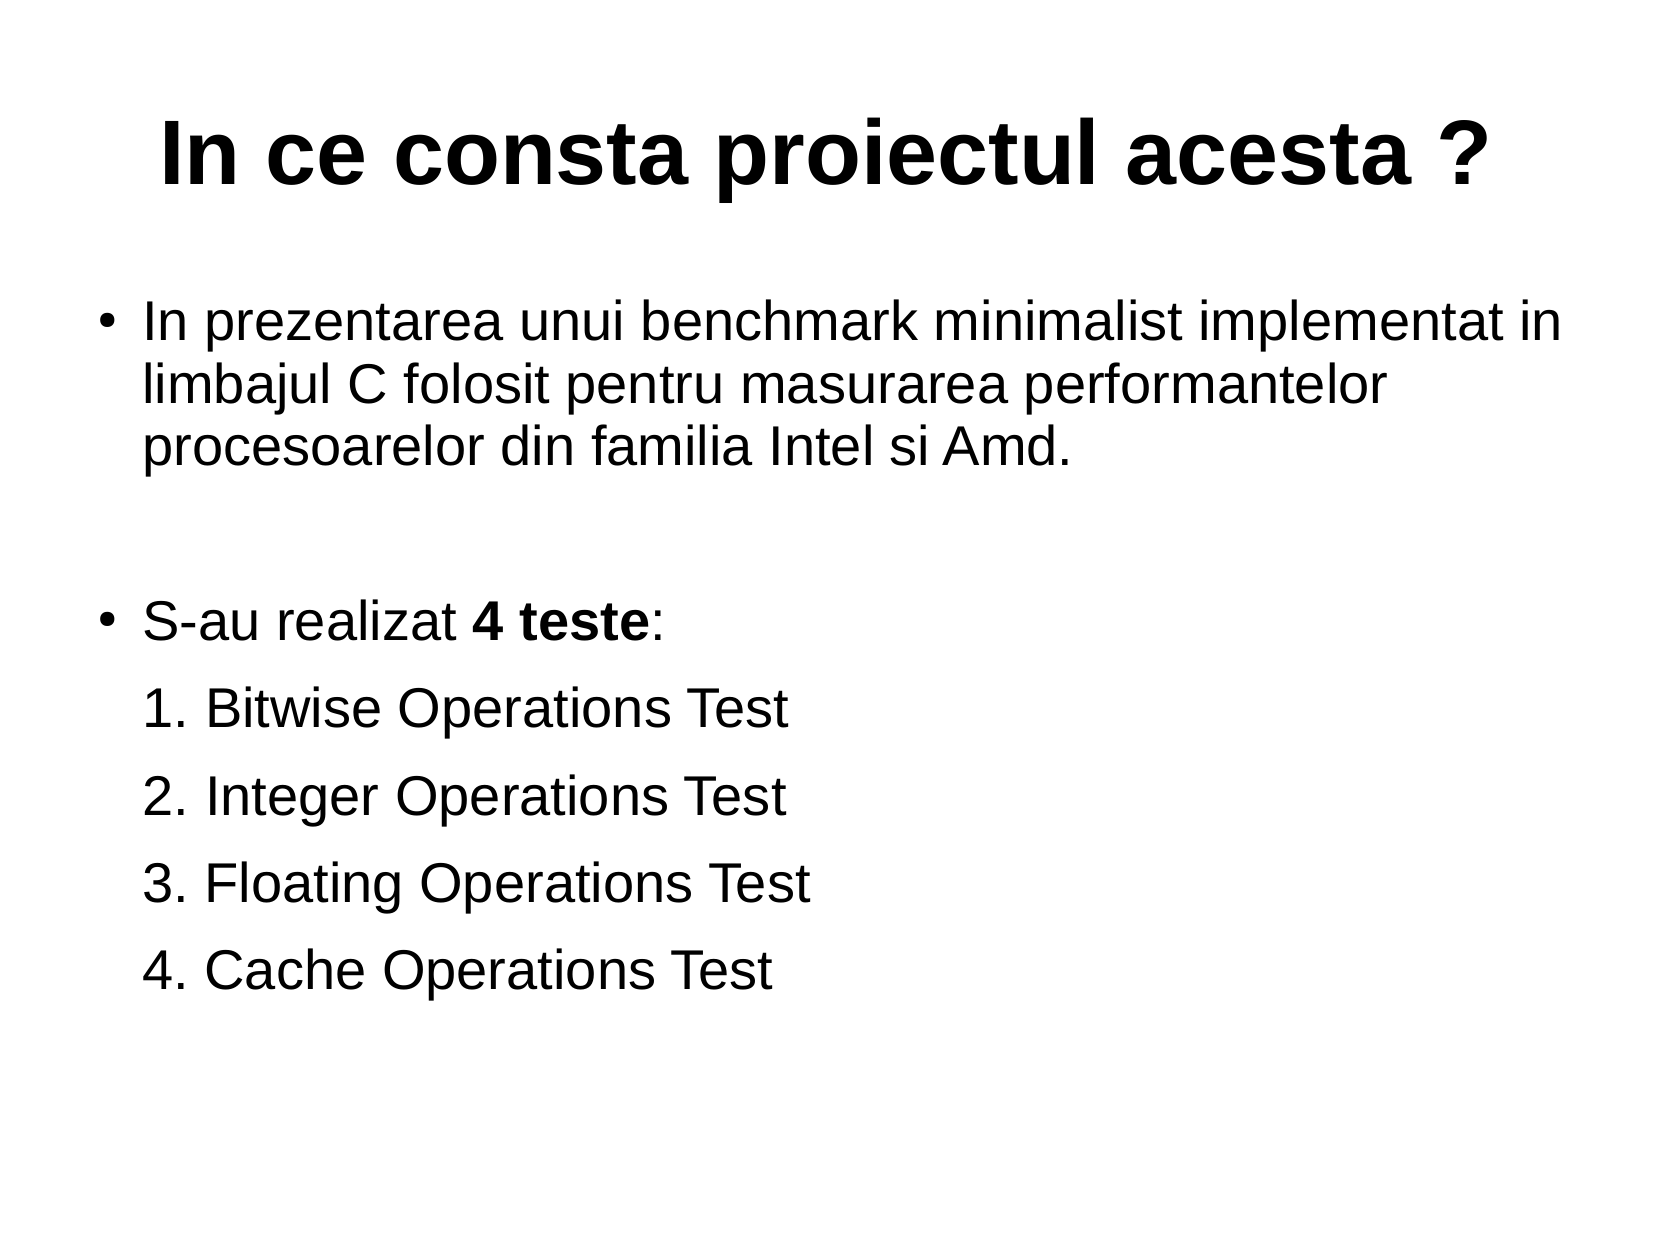

# In ce consta proiectul acesta ?
In prezentarea unui benchmark minimalist implementat in limbajul C folosit pentru masurarea performantelor procesoarelor din familia Intel si Amd.
S-au realizat 4 teste:
1.	Bitwise Operations Test
2.	Integer Operations Test
3. Floating Operations Test
4. Cache Operations Test